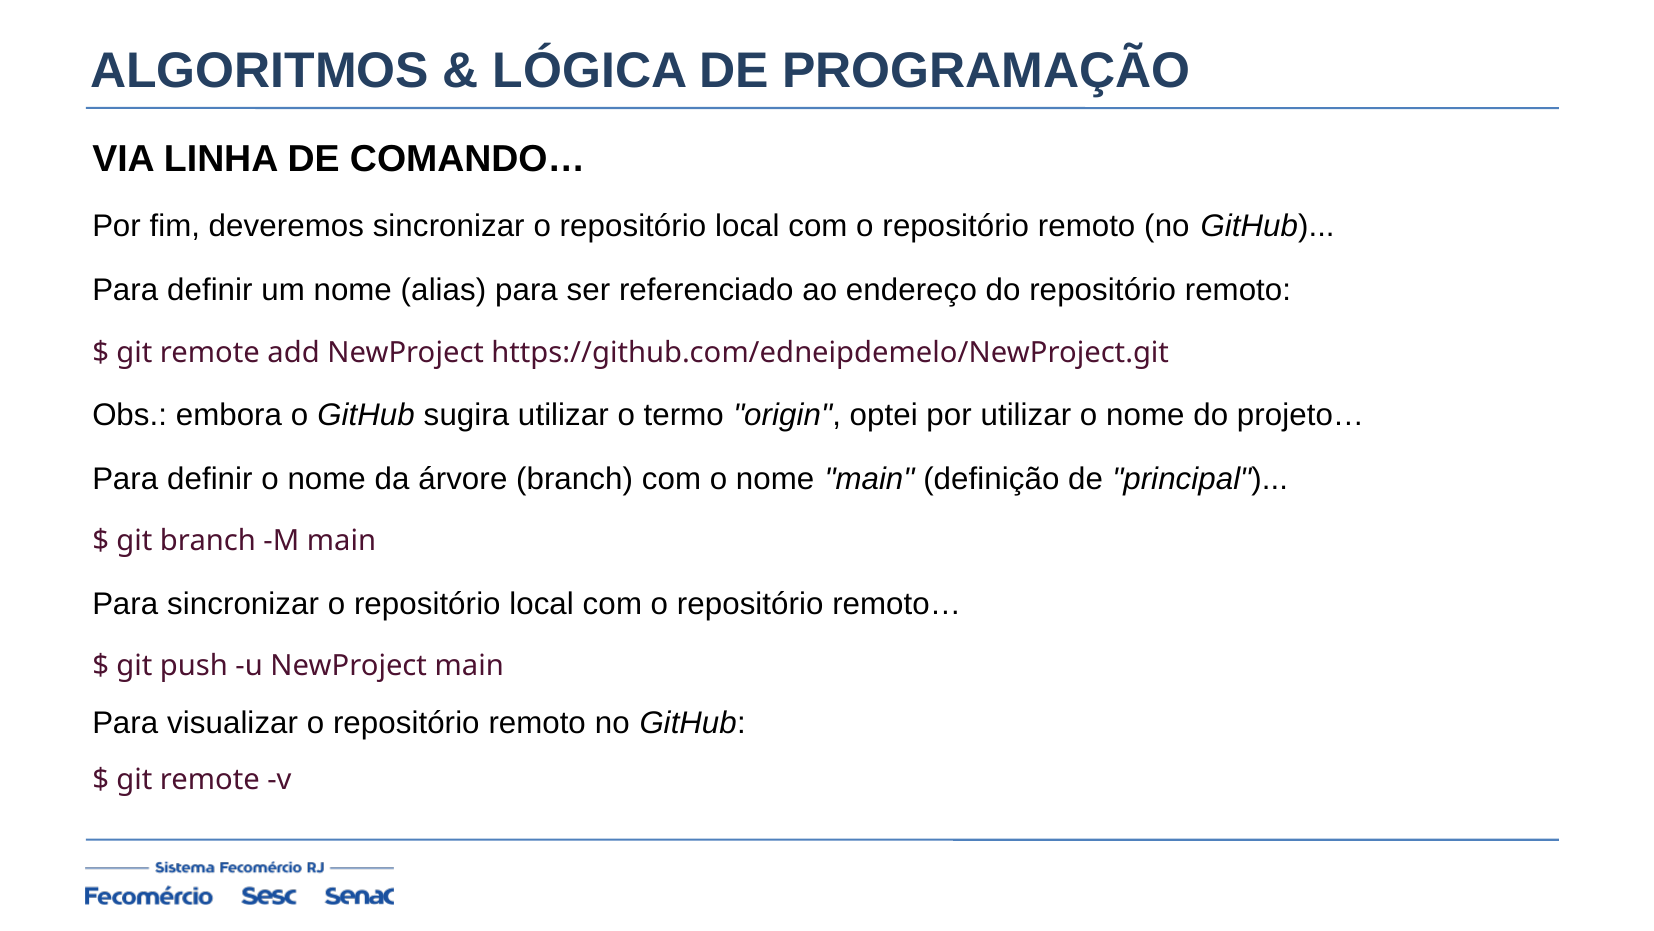

ALGORITMOS & LÓGICA DE PROGRAMAÇÃO
VIA LINHA DE COMANDO…
Por fim, deveremos sincronizar o repositório local com o repositório remoto (no GitHub)...
Para definir um nome (alias) para ser referenciado ao endereço do repositório remoto:
$ git remote add NewProject https://github.com/edneipdemelo/NewProject.git
Obs.: embora o GitHub sugira utilizar o termo "origin", optei por utilizar o nome do projeto…
Para definir o nome da árvore (branch) com o nome "main" (definição de "principal")...
$ git branch -M main
Para sincronizar o repositório local com o repositório remoto…
$ git push -u NewProject main
Para visualizar o repositório remoto no GitHub:
$ git remote -v